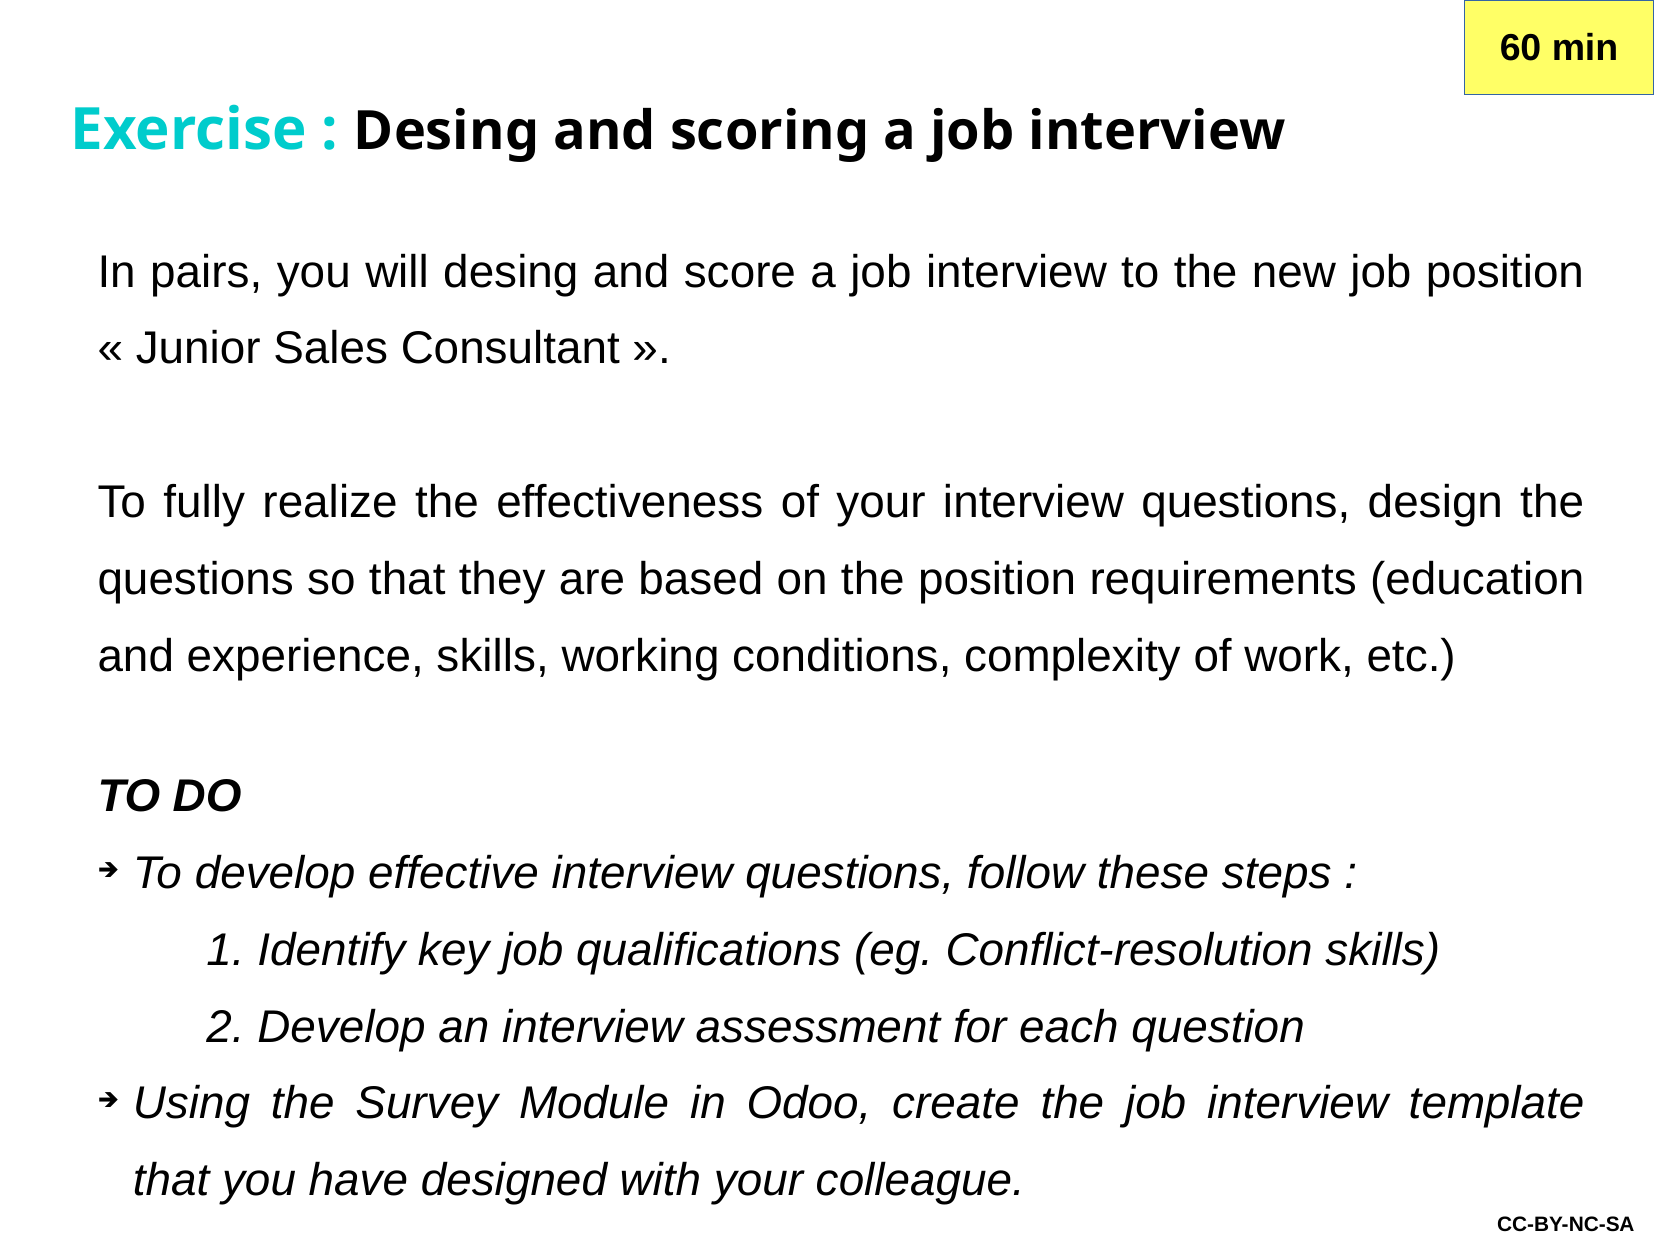

60 min
# Exercise : Desing and scoring a job interview
In pairs, you will desing and score a job interview to the new job position « Junior Sales Consultant ».
To fully realize the effectiveness of your interview questions, design the questions so that they are based on the position requirements (education and experience, skills, working conditions, complexity of work, etc.)
TO DO
To develop effective interview questions, follow these steps :
1. Identify key job qualifications (eg. Conflict-resolution skills)
2. Develop an interview assessment for each question
Using the Survey Module in Odoo, create the job interview template that you have designed with your colleague.
CC-BY-NC-SA